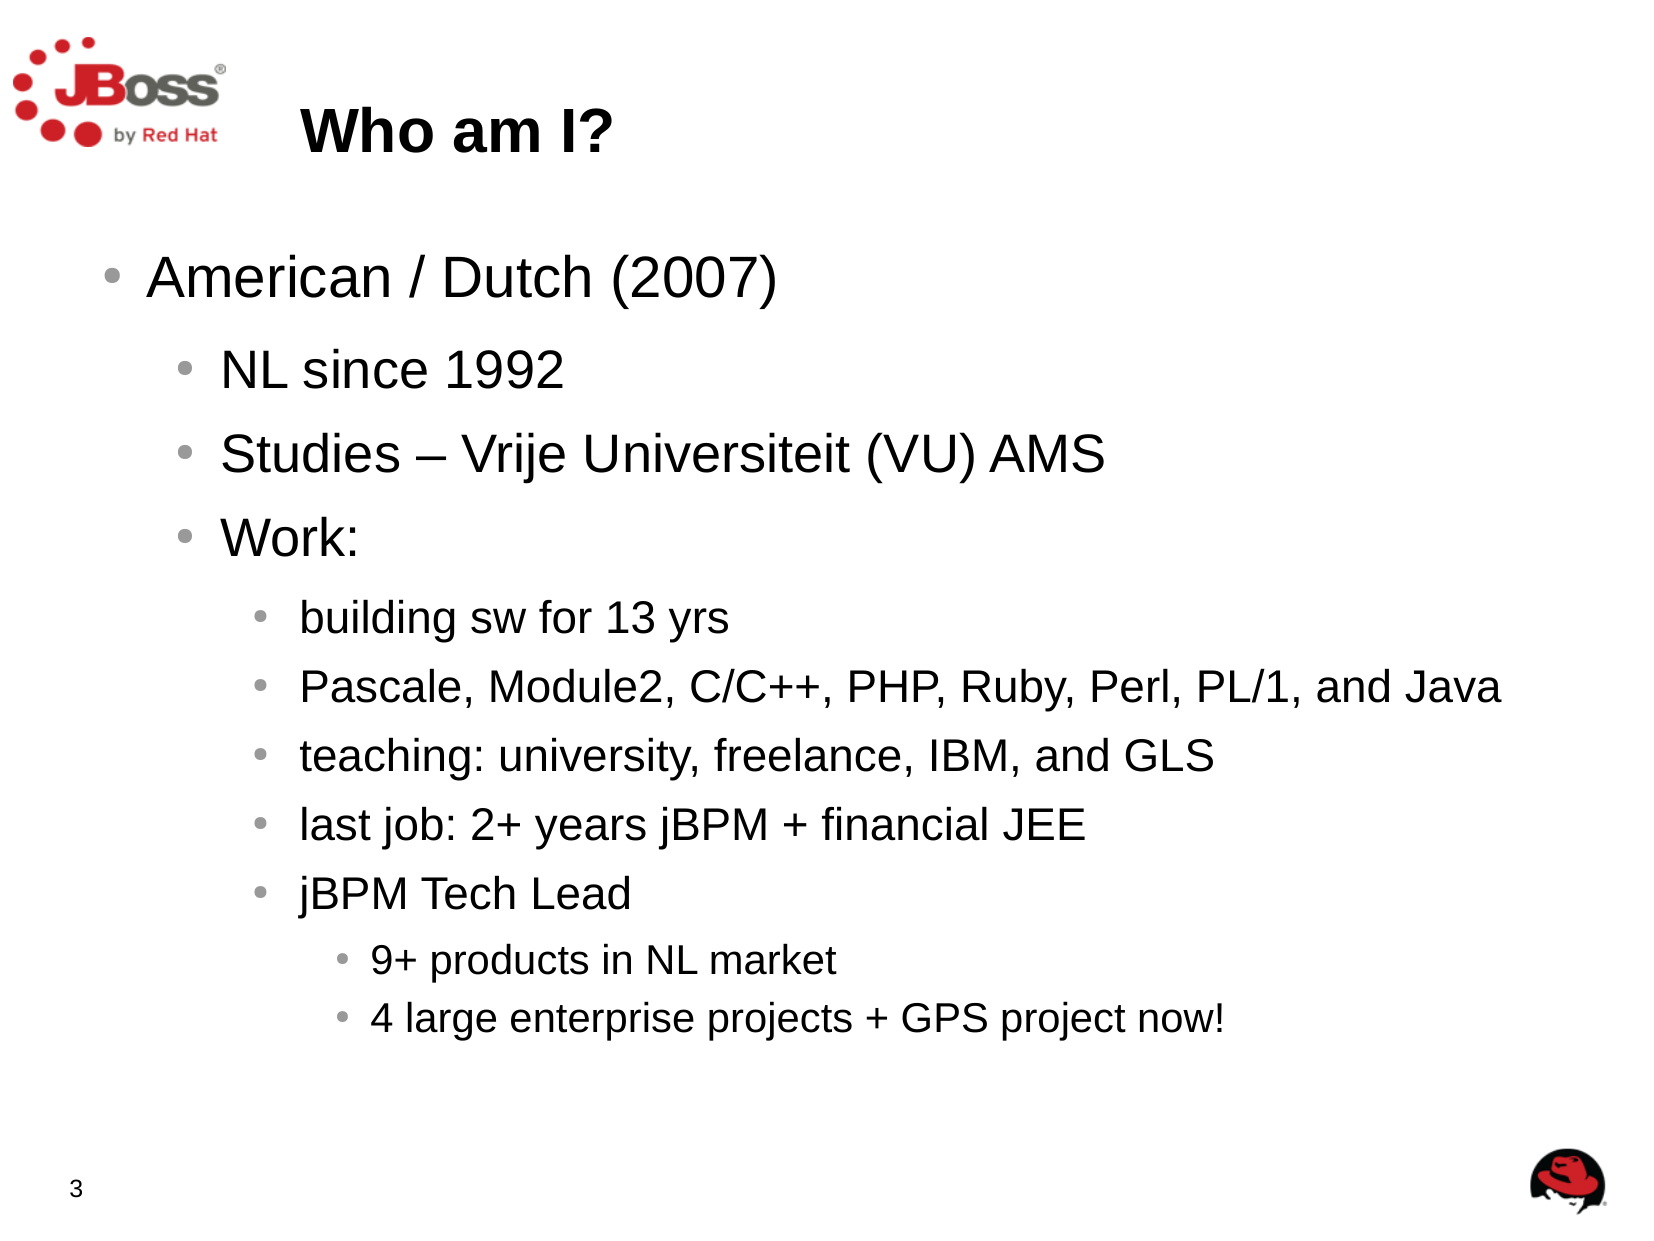

# Who am I?
American / Dutch (2007)
NL since 1992
Studies – Vrije Universiteit (VU) AMS
Work:
building sw for 13 yrs
Pascale, Module2, C/C++, PHP, Ruby, Perl, PL/1, and Java
teaching: university, freelance, IBM, and GLS
last job: 2+ years jBPM + financial JEE
jBPM Tech Lead
9+ products in NL market
4 large enterprise projects + GPS project now!